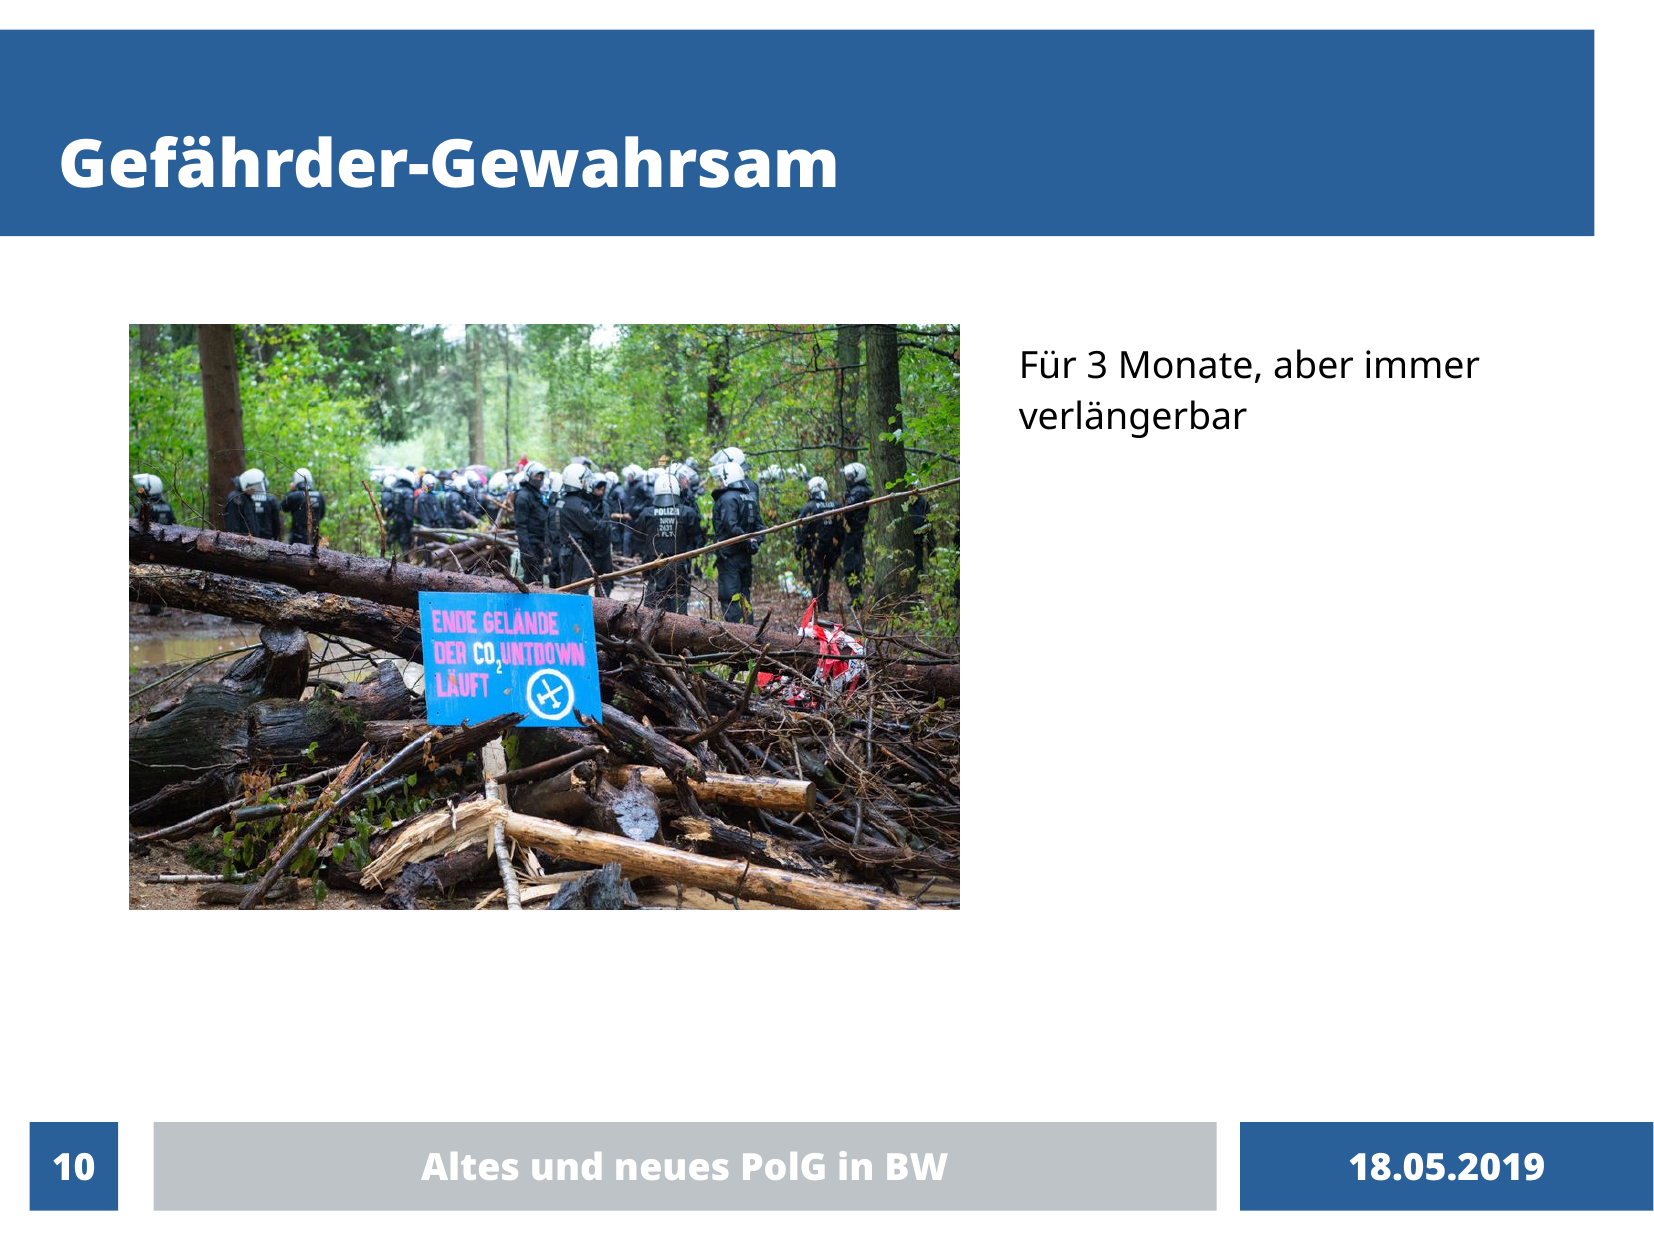

# Gefährder-Gewahrsam
Für 3 Monate, aber immer verlängerbar
10